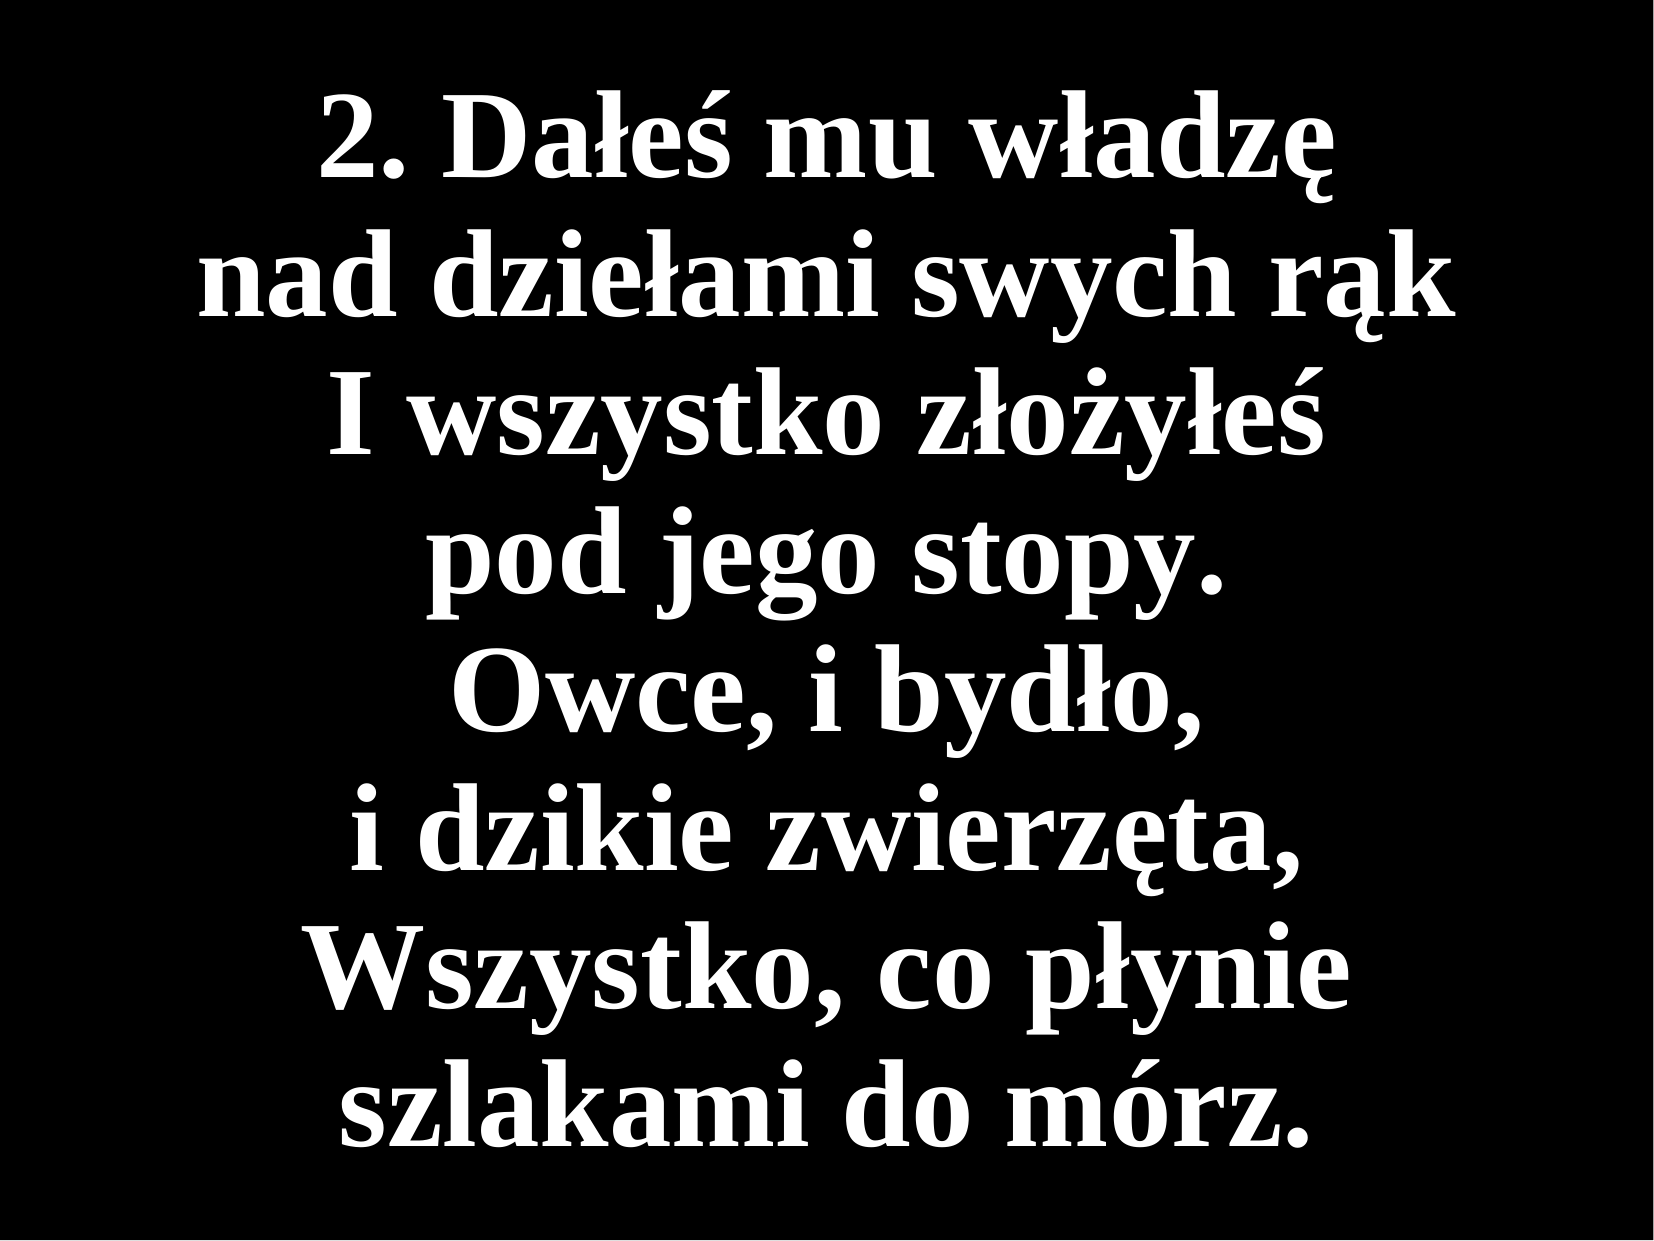

# 2. Dałeś mu władzę nad dziełami swych rąk I wszystko złożyłeś pod jego stopy. Owce, i bydło, i dzikie zwierzęta, Wszystko, co płynie szlakami do mórz.